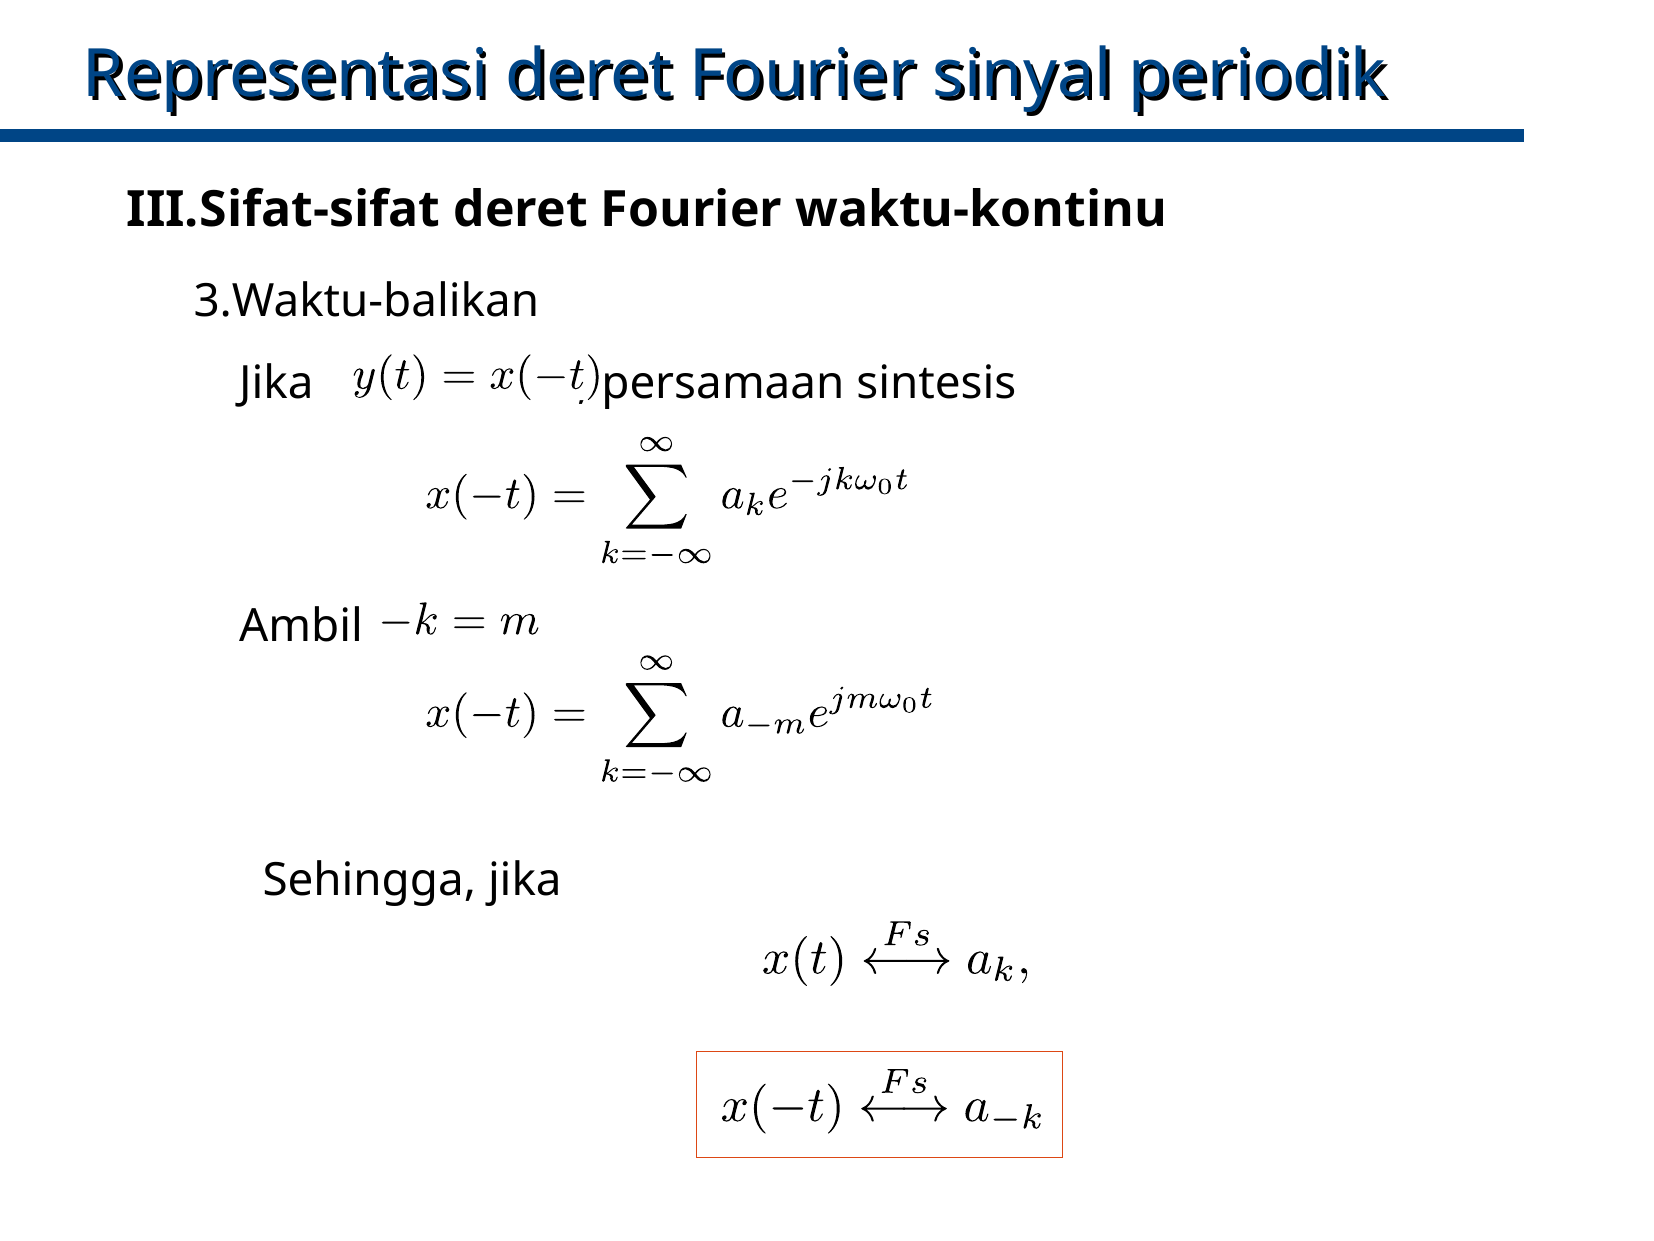

Representasi deret Fourier sinyal periodik
Sifat-sifat deret Fourier waktu-kontinu
Waktu-balikan
Jika , persamaan sintesis
Ambil
Sehingga, jika